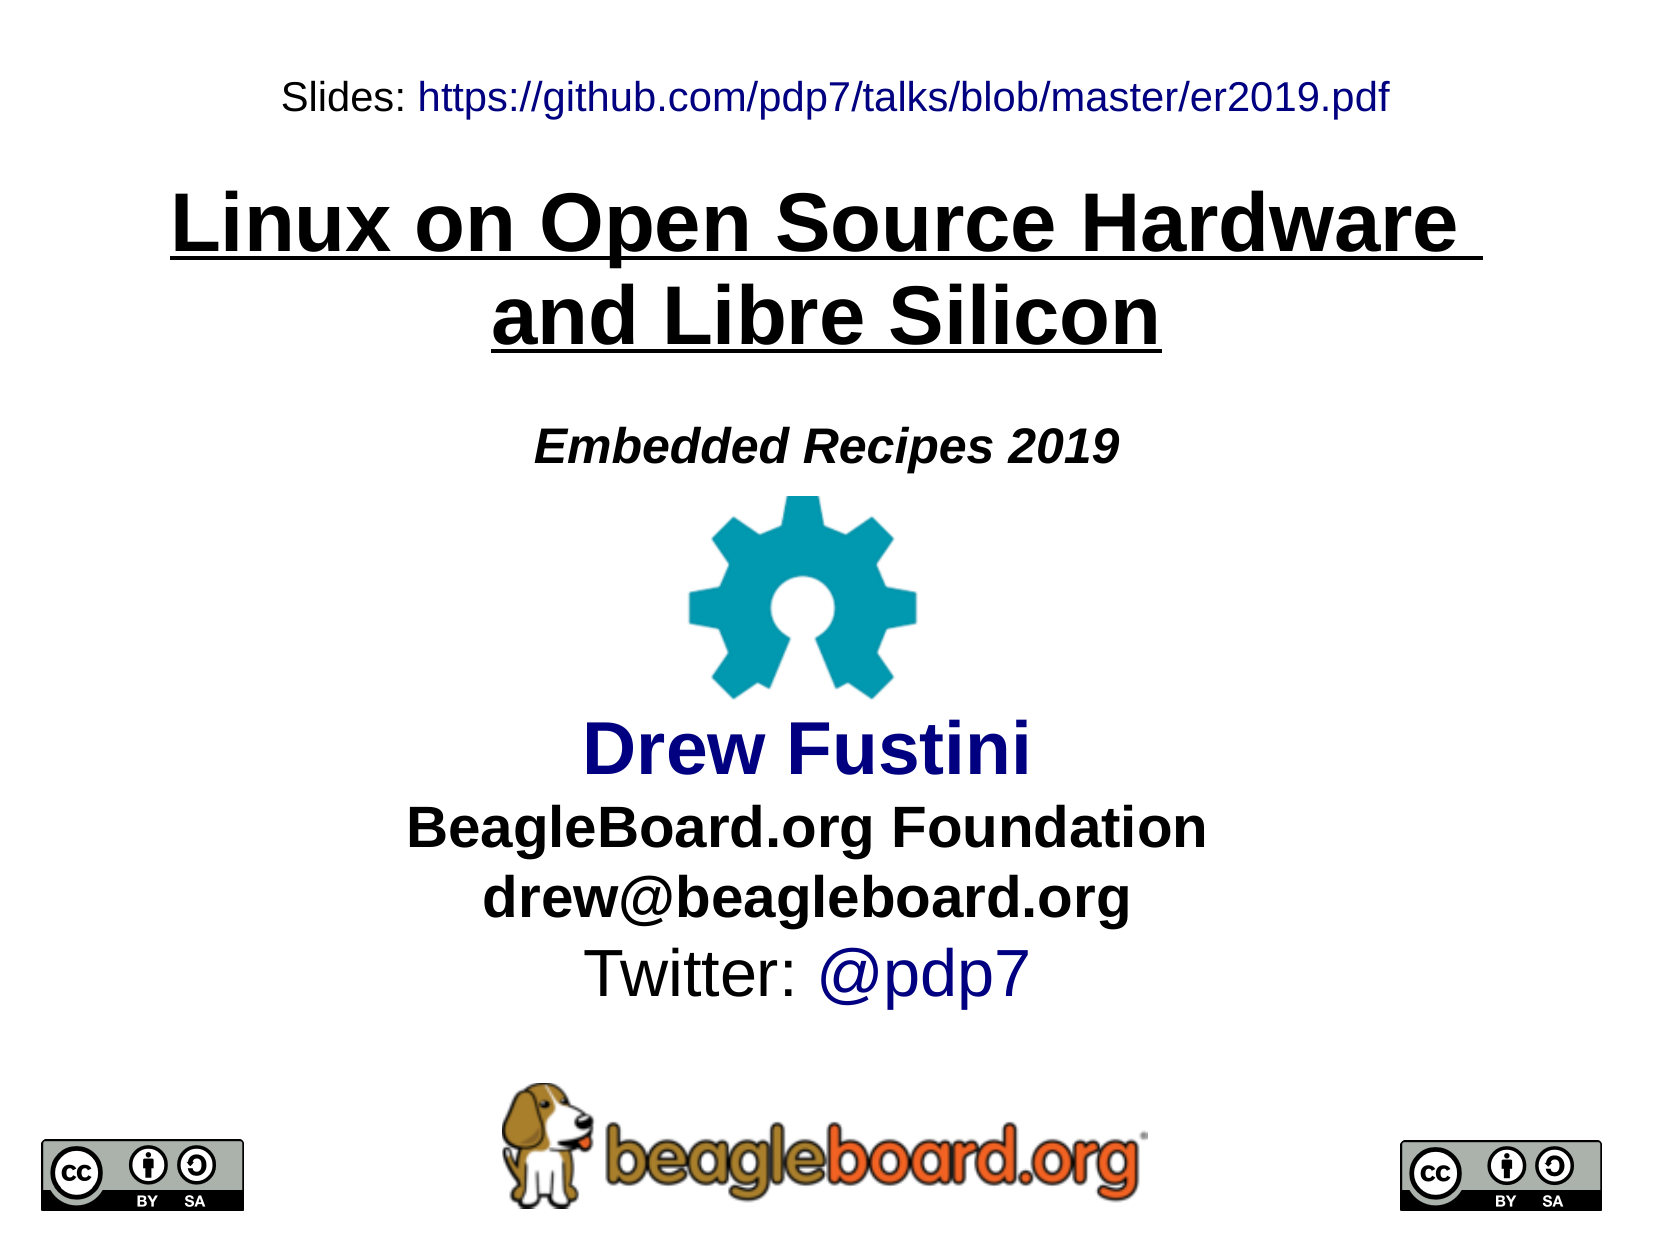

Drew Fustini
BeagleBoard.org Foundation
drew@beagleboard.org
Twitter: @pdp7
Slides: https://github.com/pdp7/talks/blob/master/er2019.pdf
Linux on Open Source Hardware
and Libre Silicon
Embedded Recipes 2019